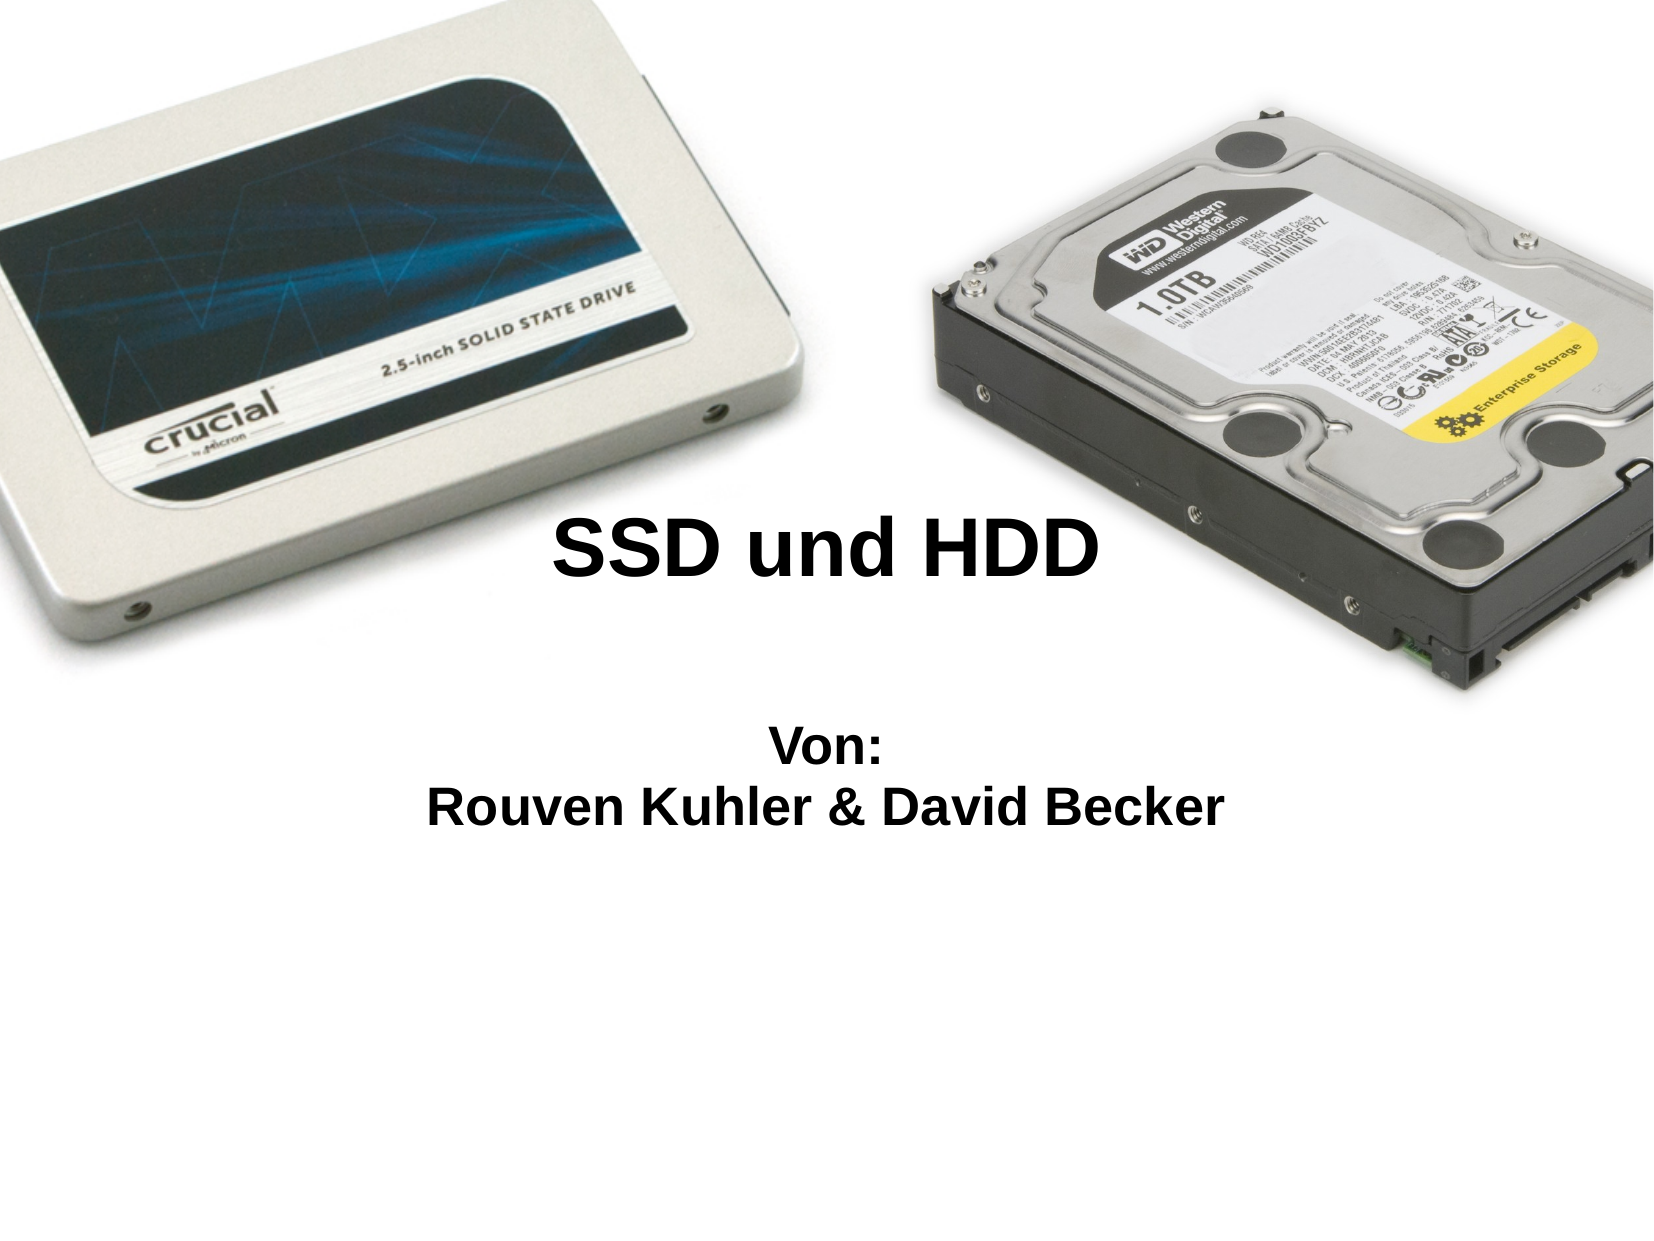

# SSD und HDD
Von:
Rouven Kuhler & David Becker